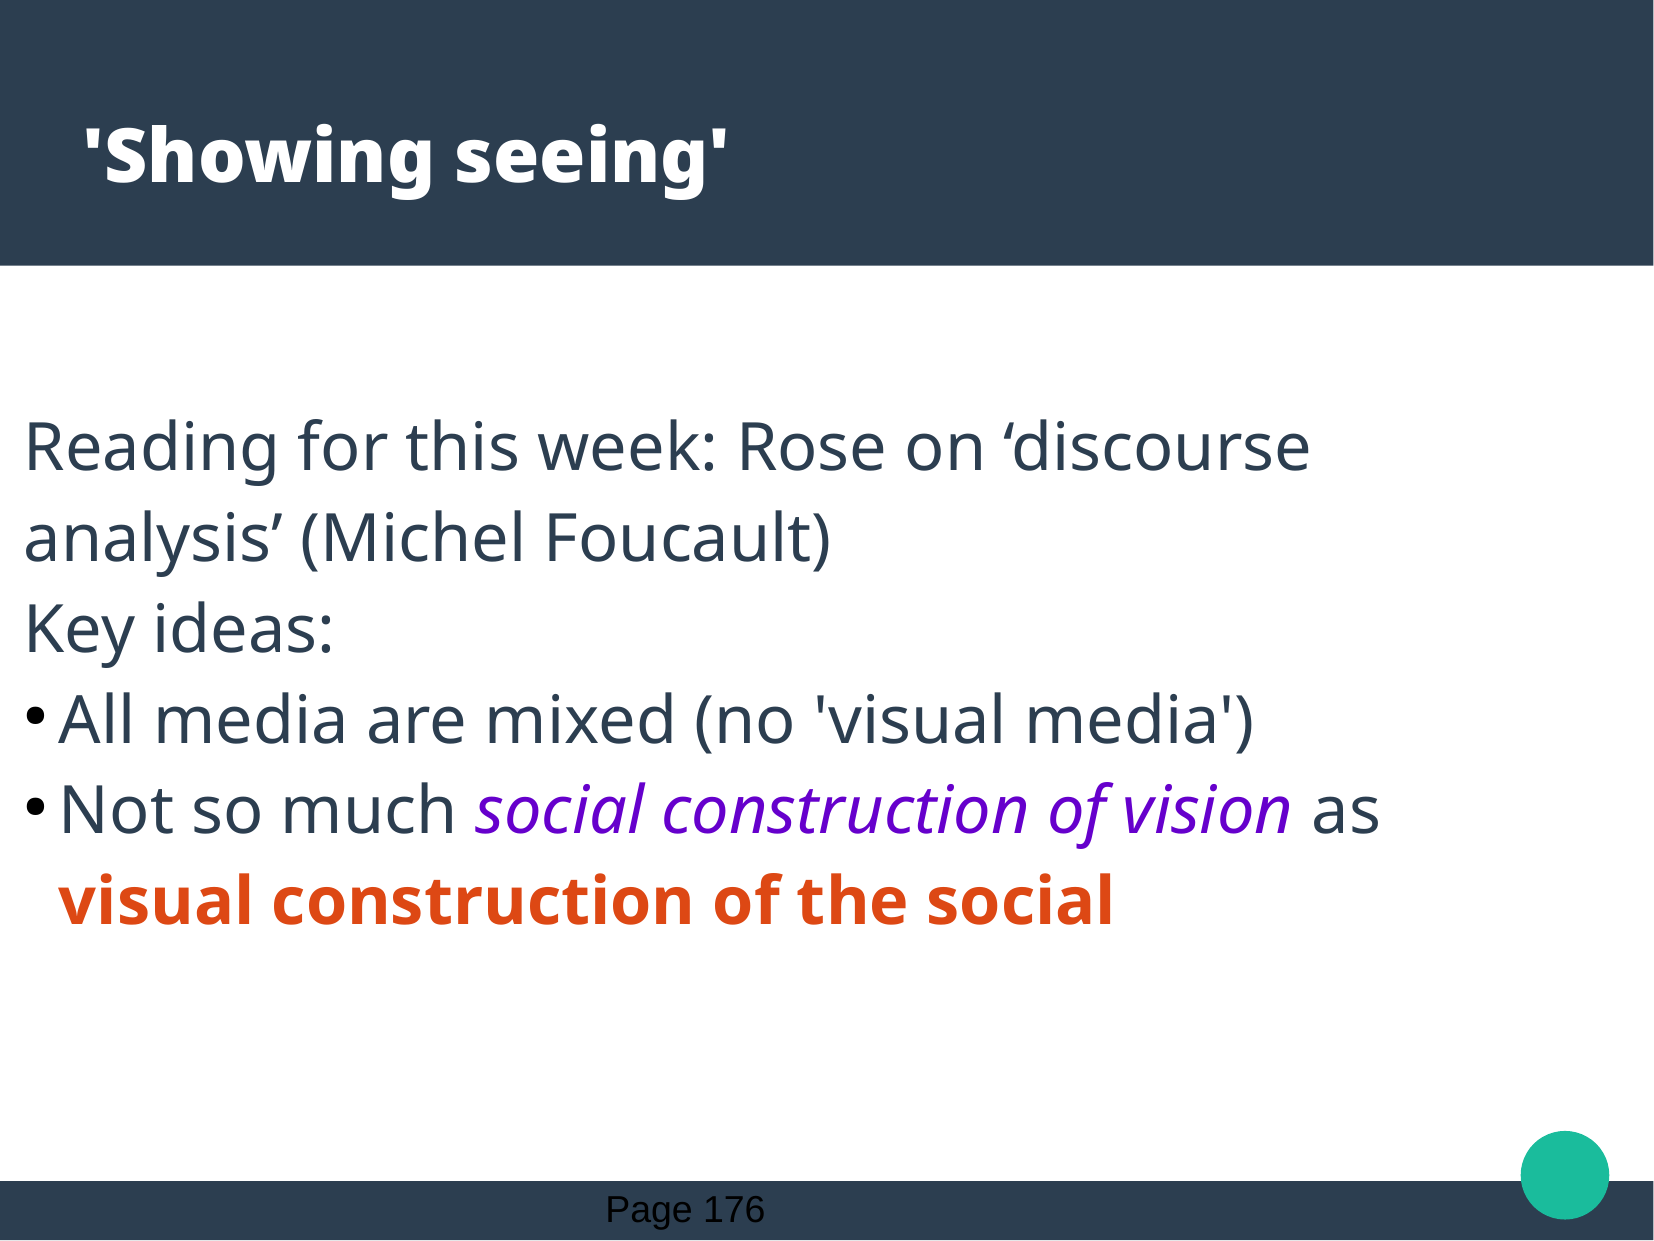

# 'Showing seeing'
Reading for this week: Rose on ‘discourse analysis’ (Michel Foucault)
Key ideas:
All media are mixed (no 'visual media')
Not so much social construction of vision as visual construction of the social
Page 176